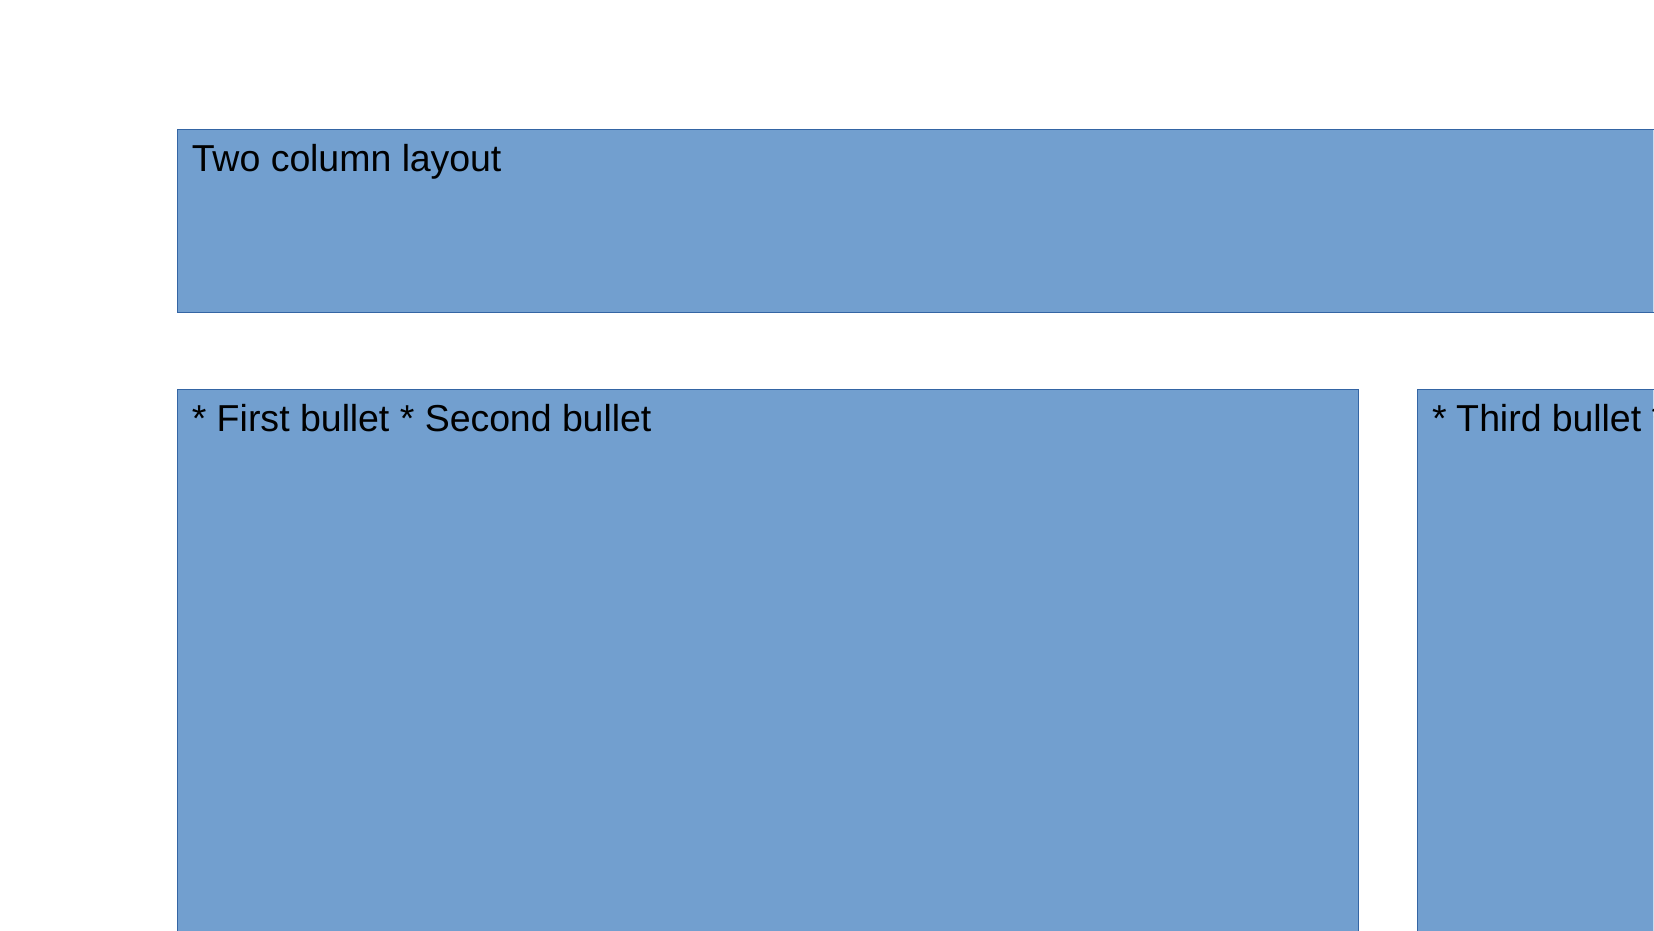

Two column layout
* First bullet * Second bullet
* Third bullet * Fourth bullet